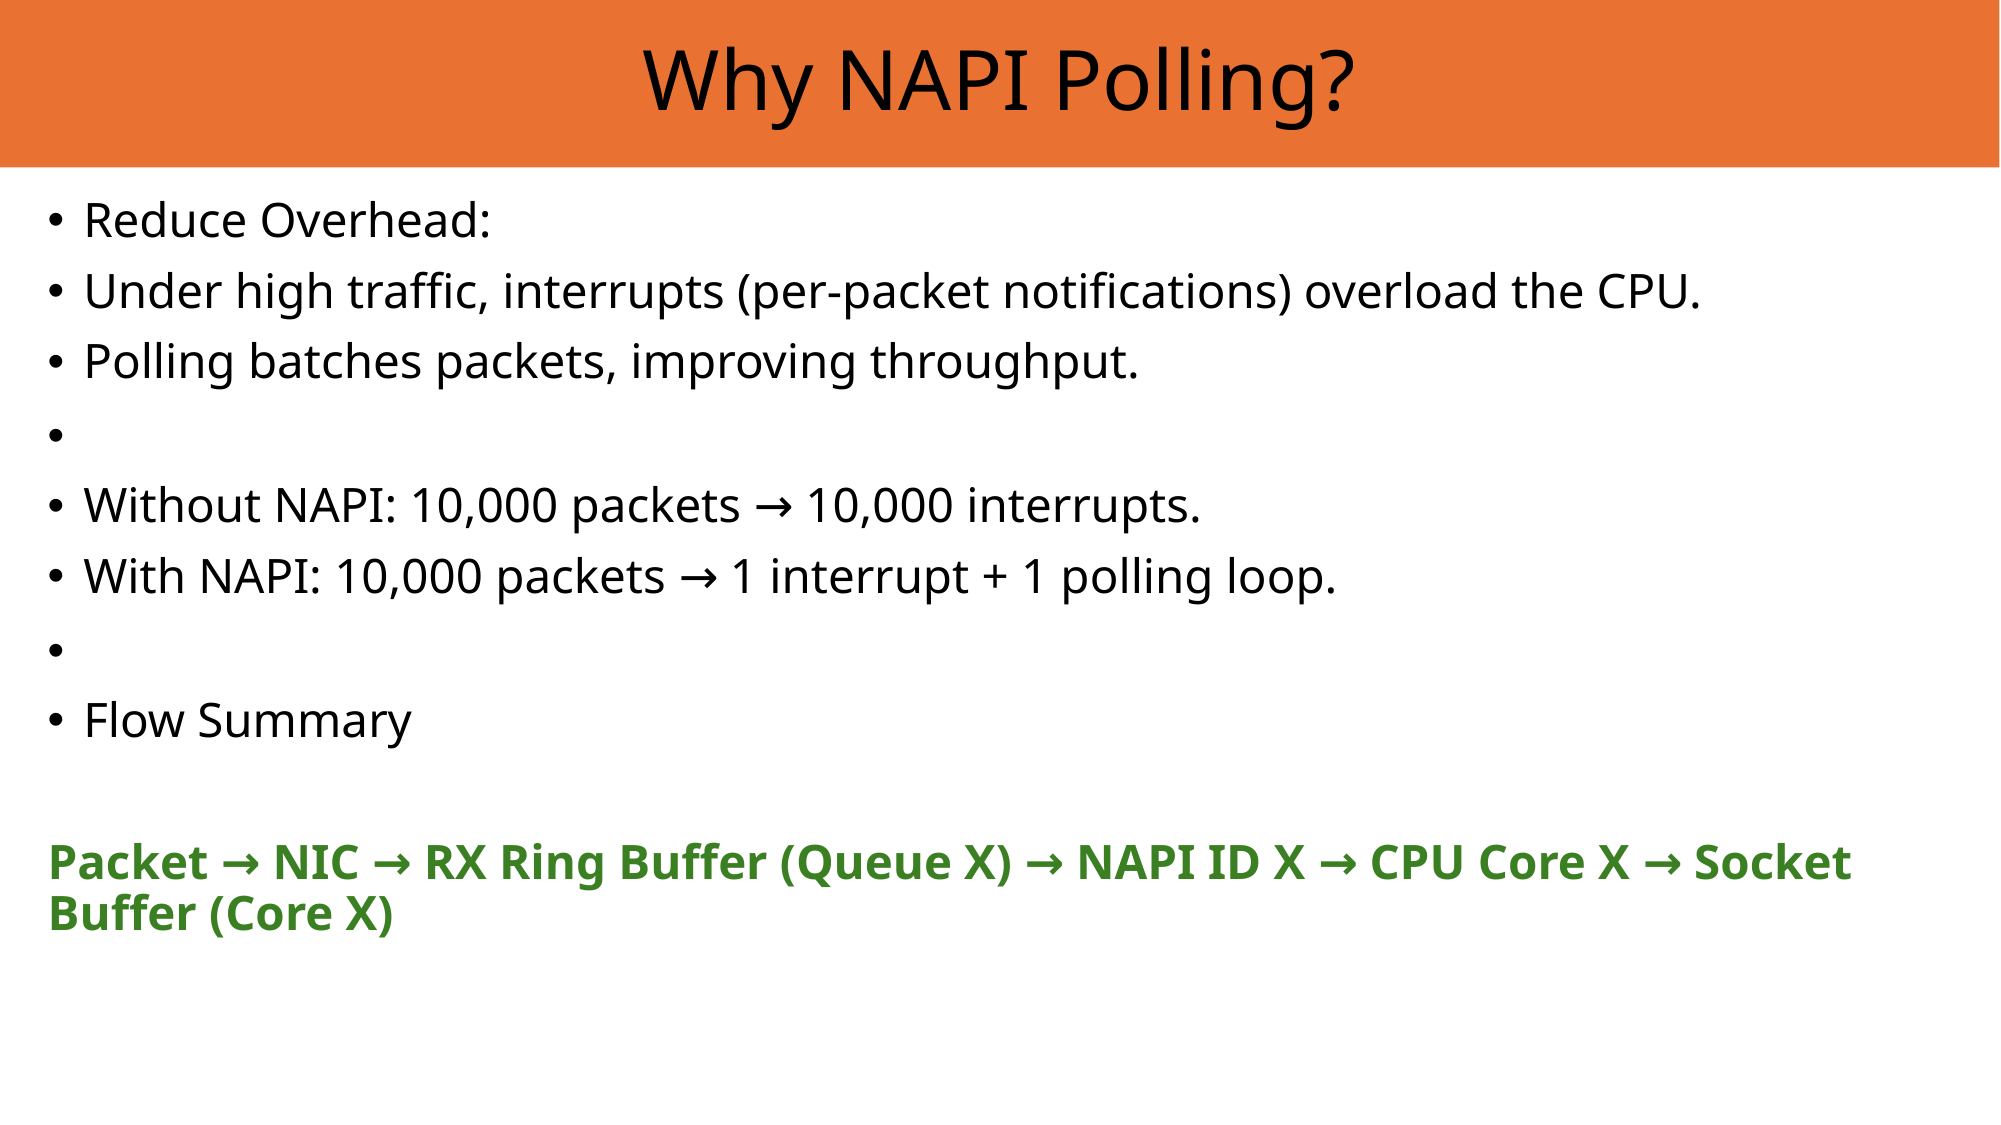

# Why NAPI Polling?
Reduce Overhead:
Under high traffic, interrupts (per-packet notifications) overload the CPU.
Polling batches packets, improving throughput.
Without NAPI: 10,000 packets → 10,000 interrupts.
With NAPI: 10,000 packets → 1 interrupt + 1 polling loop.
Flow Summary
Packet → NIC → RX Ring Buffer (Queue X) → NAPI ID X → CPU Core X → Socket Buffer (Core X)